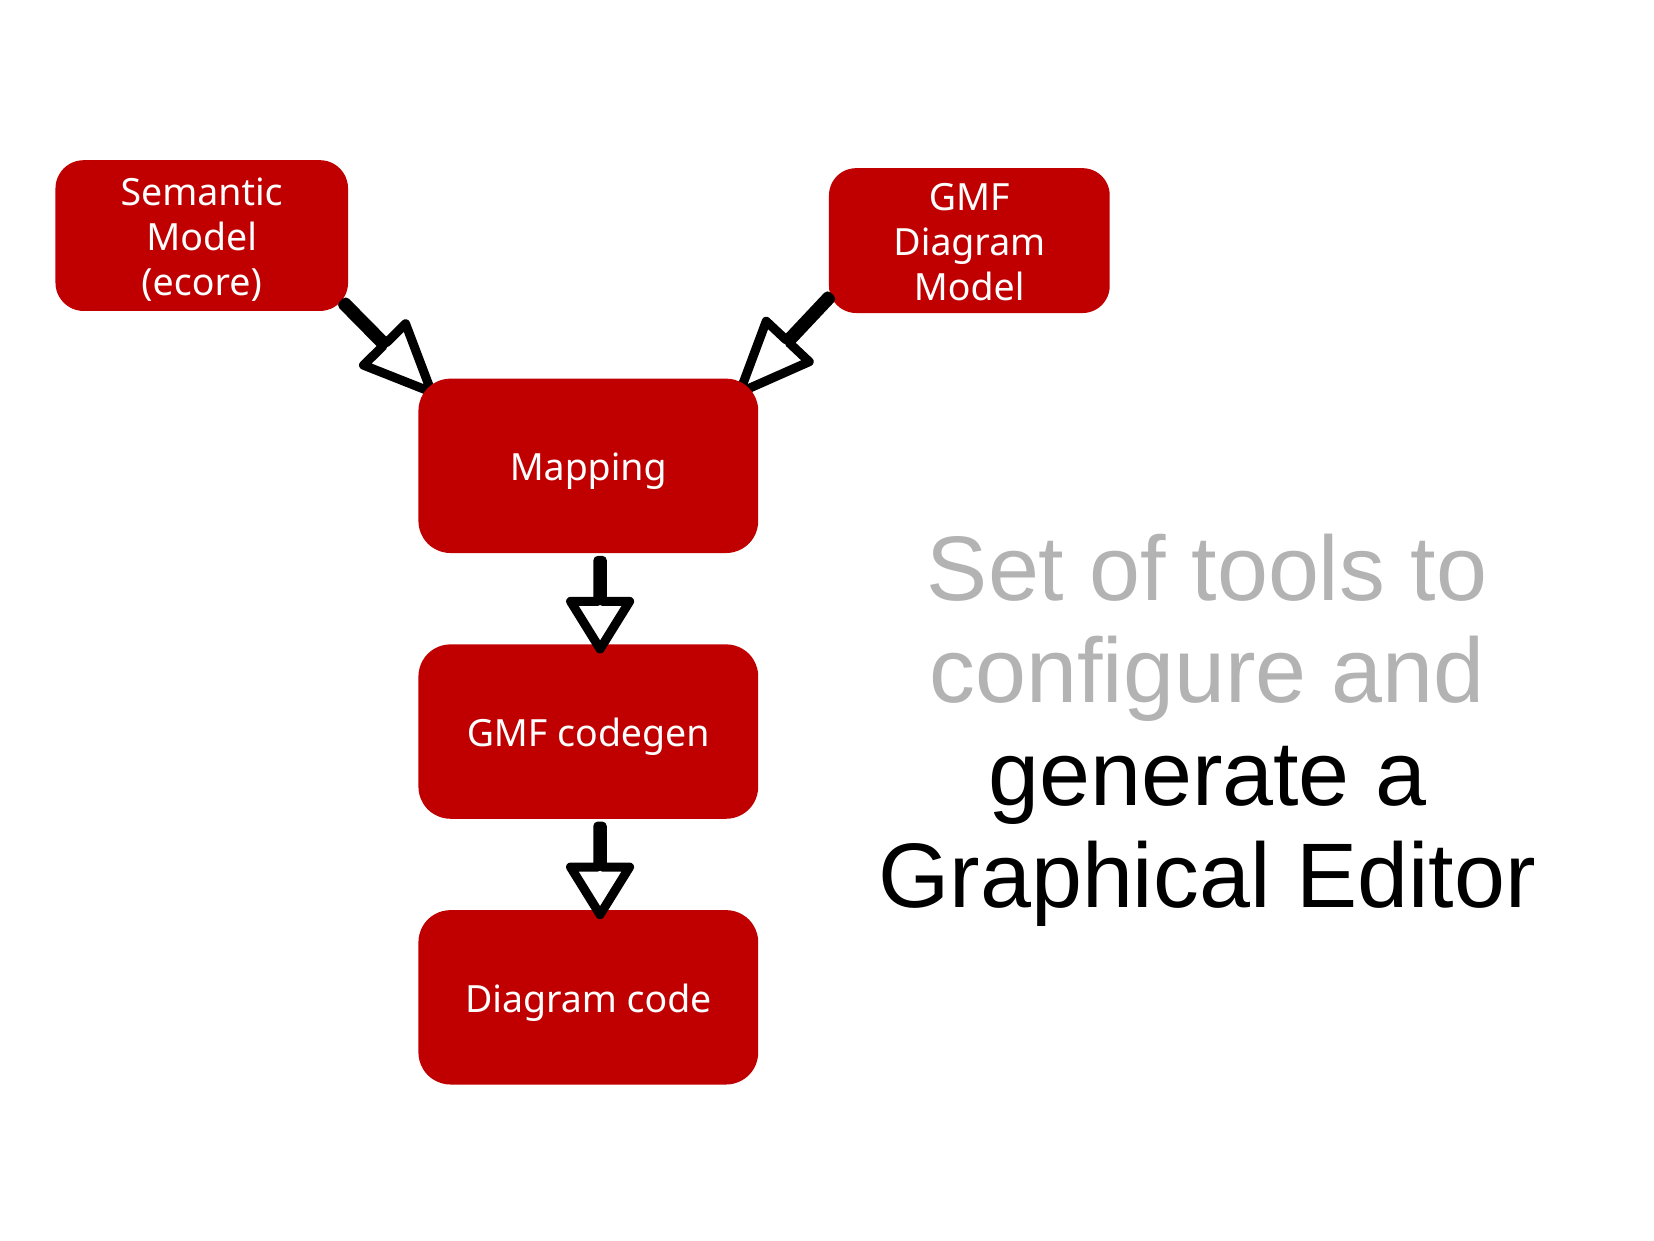

Semantic Model (ecore)
GMF Diagram Model
Mapping
Set of tools to configure and generate a Graphical Editor
GMF codegen
Diagram code